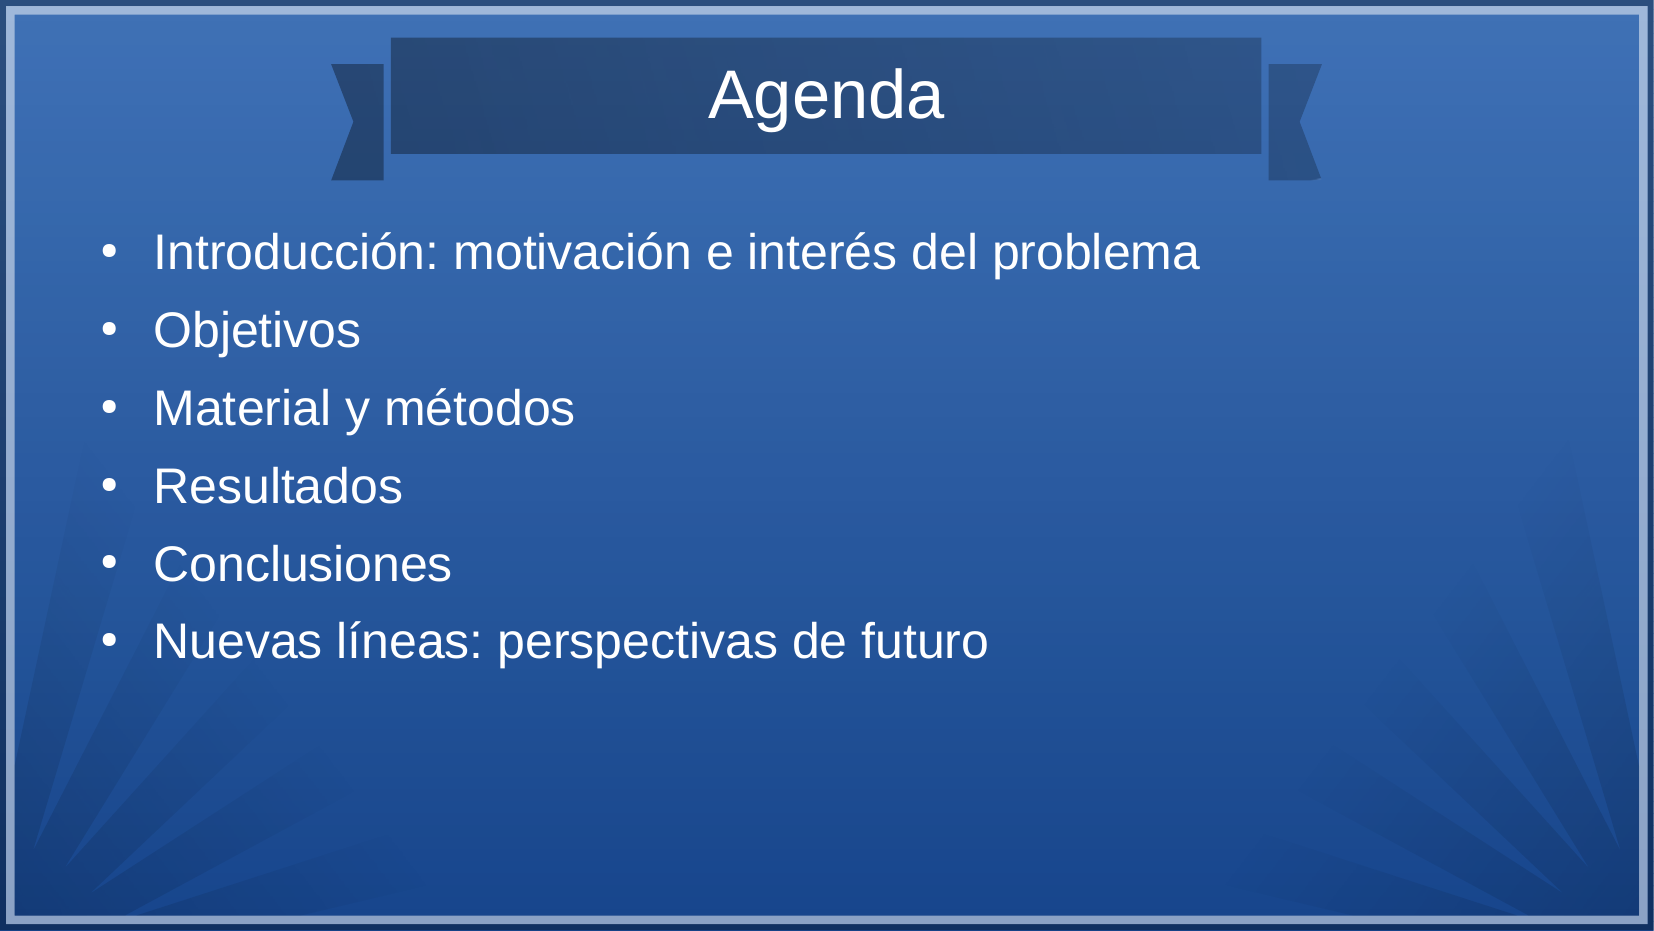

# Agenda
Introducción: motivación e interés del problema
Objetivos
Material y métodos
Resultados
Conclusiones
Nuevas líneas: perspectivas de futuro